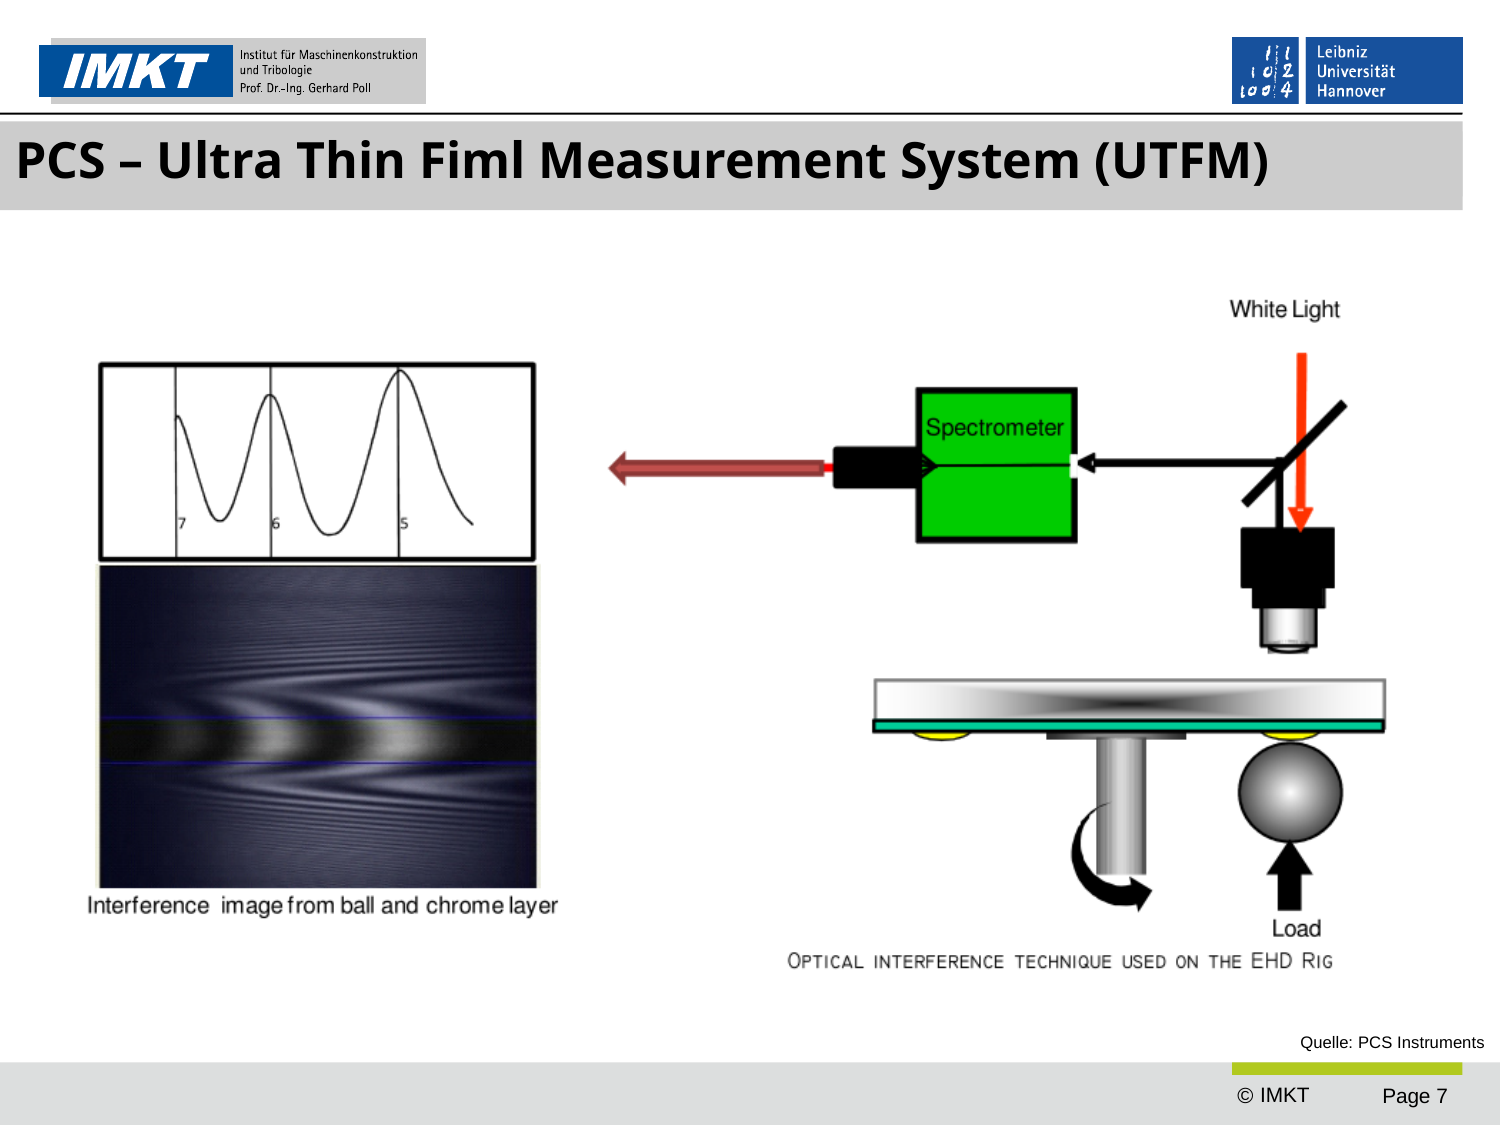

# PCS – Ultra Thin Fiml Measurement System (UTFM)
Quelle: PCS Instruments
TODO:
Erklären vom Interferenzmuster → Aufbau
Messung geschieht an einem Punkt